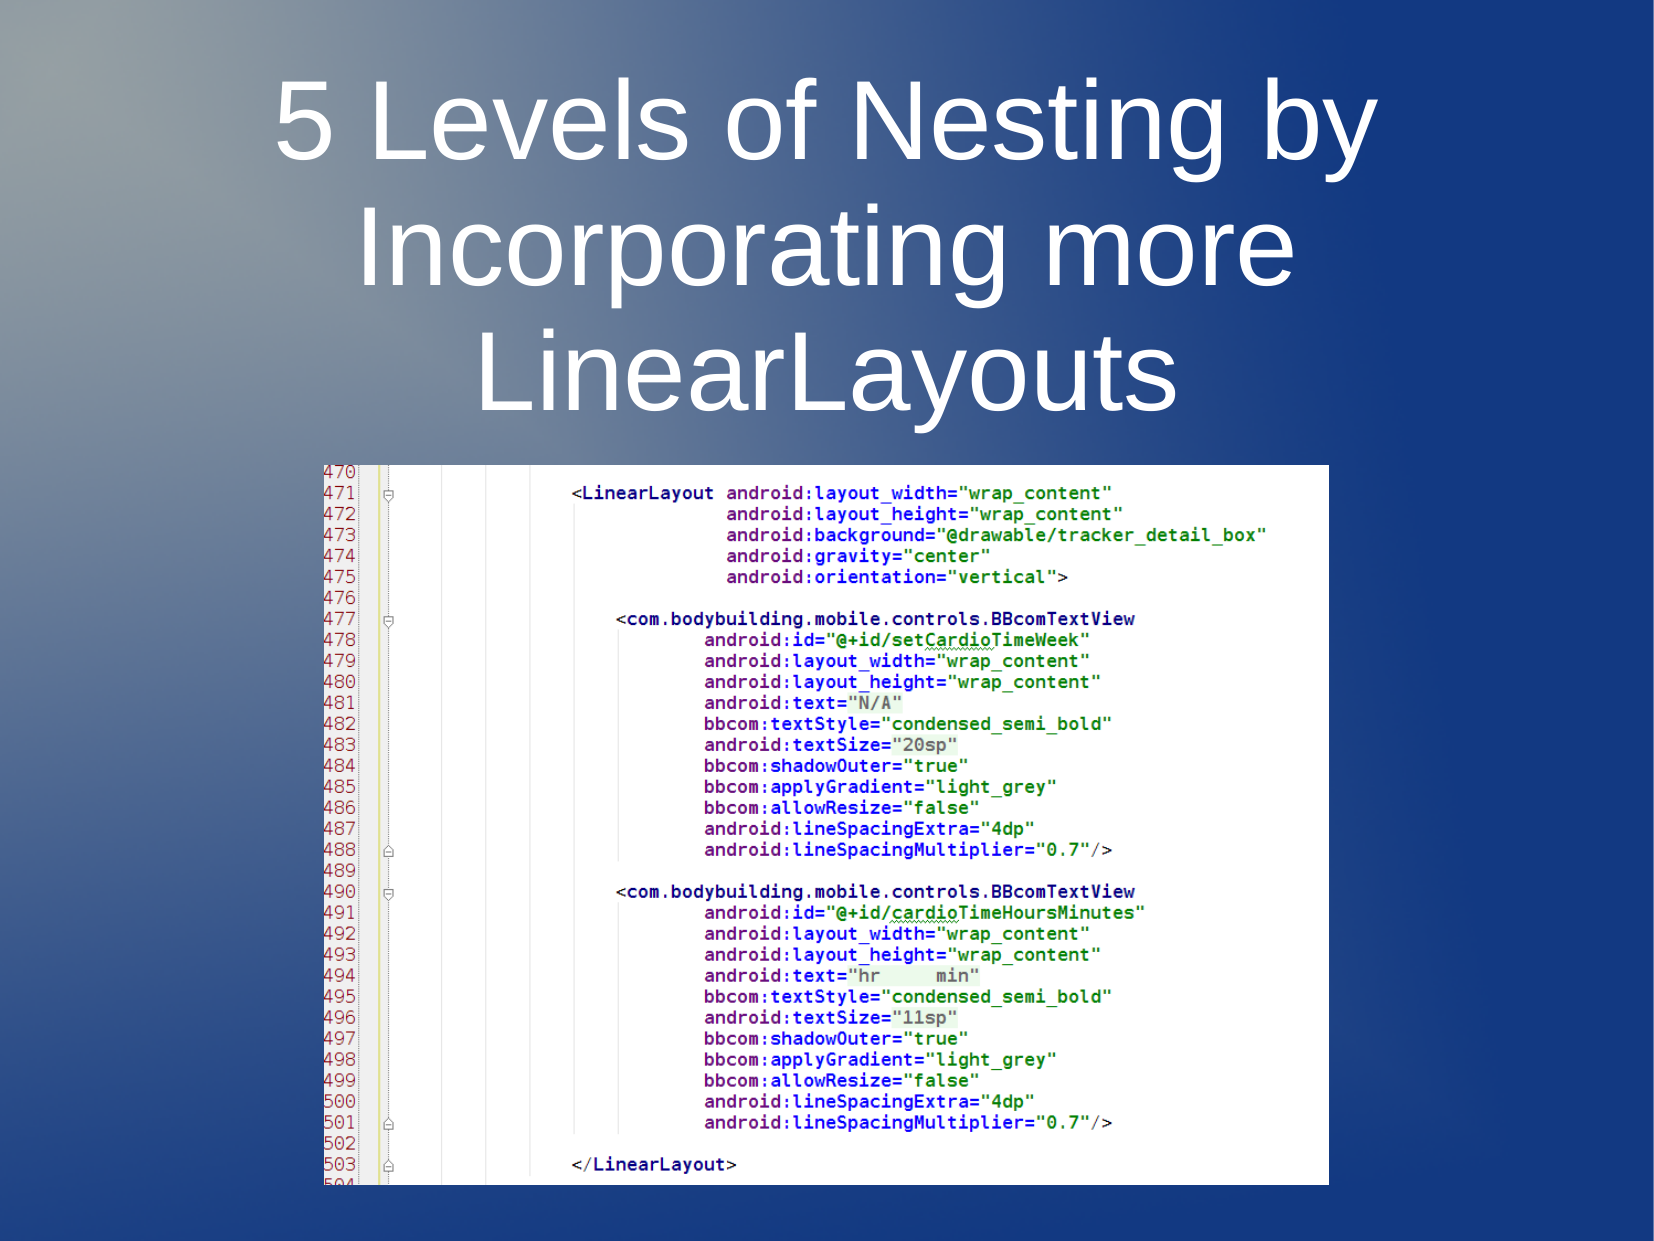

# 5 Levels of Nesting by Incorporating more LinearLayouts